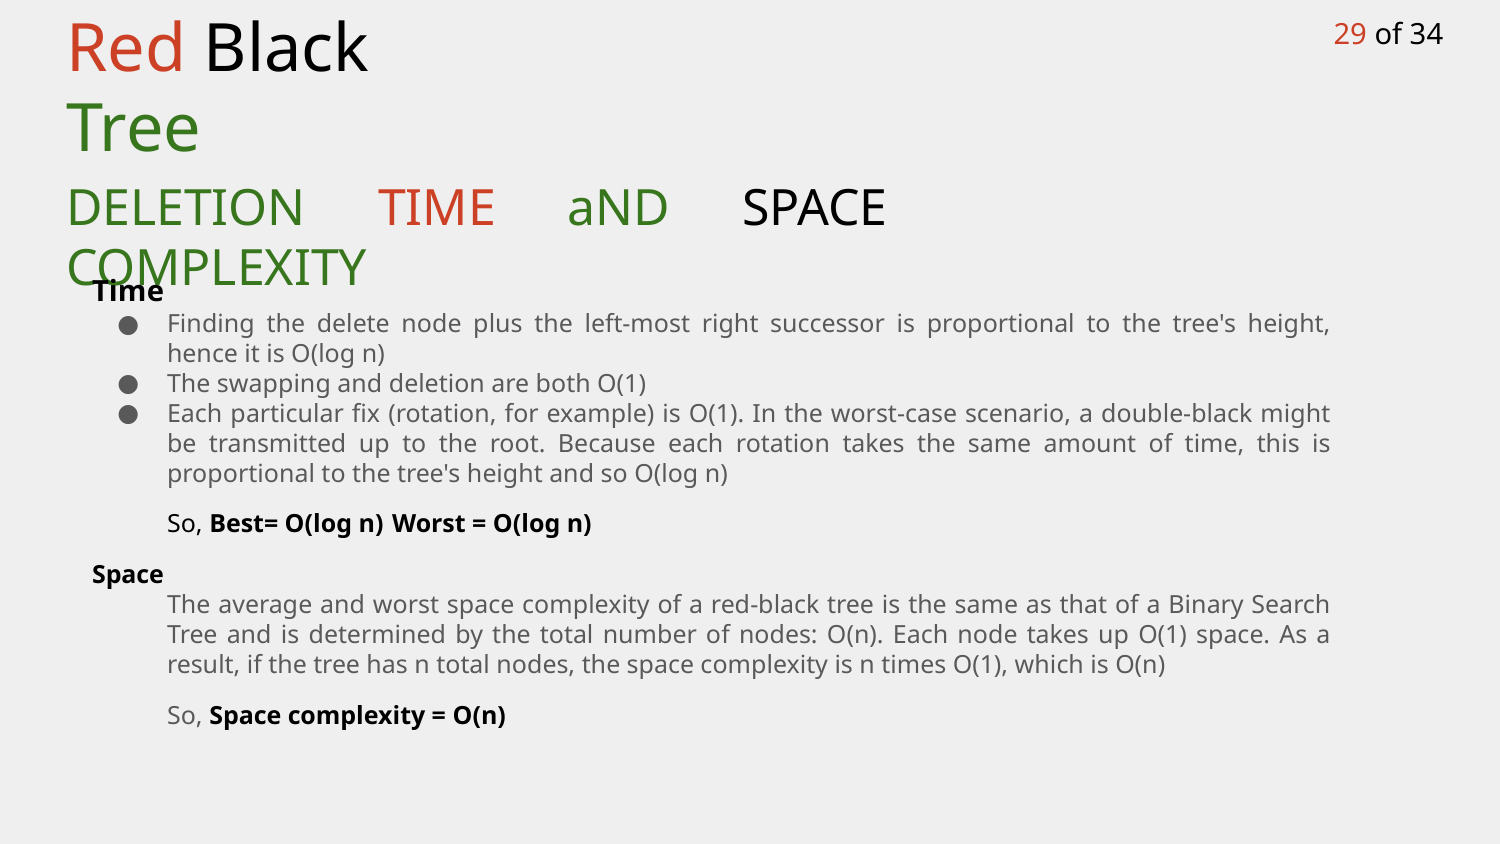

29 of 34
# Red Black Tree
DELETION TIME aND SPACE COMPLEXITY
Time
Finding the delete node plus the left-most right successor is proportional to the tree's height, hence it is O(log n)
The swapping and deletion are both O(1)
Each particular fix (rotation, for example) is O(1). In the worst-case scenario, a double-black might be transmitted up to the root. Because each rotation takes the same amount of time, this is proportional to the tree's height and so O(log n)
So, Best= O(log n)	Worst = O(log n)
Space
The average and worst space complexity of a red-black tree is the same as that of a Binary Search Tree and is determined by the total number of nodes: O(n). Each node takes up O(1) space. As a result, if the tree has n total nodes, the space complexity is n times O(1), which is O(n)
	So, Space complexity = O(n)